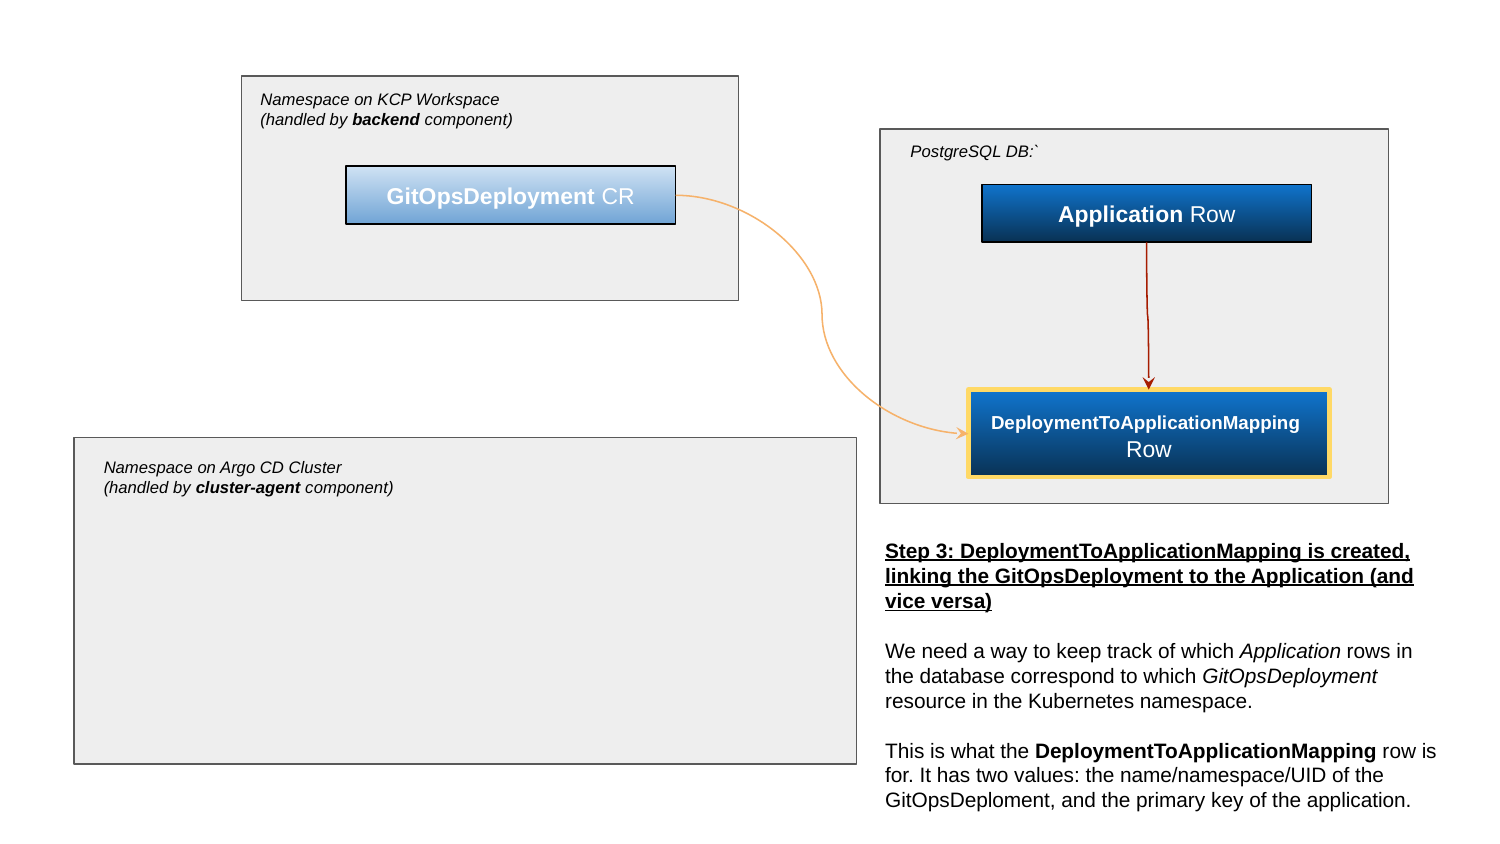

Namespace on KCP Workspace
(handled by backend component)
PostgreSQL DB:`
GitOpsDeployment CR
Application Row
DeploymentToApplicationMapping
Row
Namespace on Argo CD Cluster
(handled by cluster-agent component)
Step 3: DeploymentToApplicationMapping is created, linking the GitOpsDeployment to the Application (and vice versa)
We need a way to keep track of which Application rows in the database correspond to which GitOpsDeployment resource in the Kubernetes namespace.
This is what the DeploymentToApplicationMapping row is for. It has two values: the name/namespace/UID of the GitOpsDeploment, and the primary key of the application.